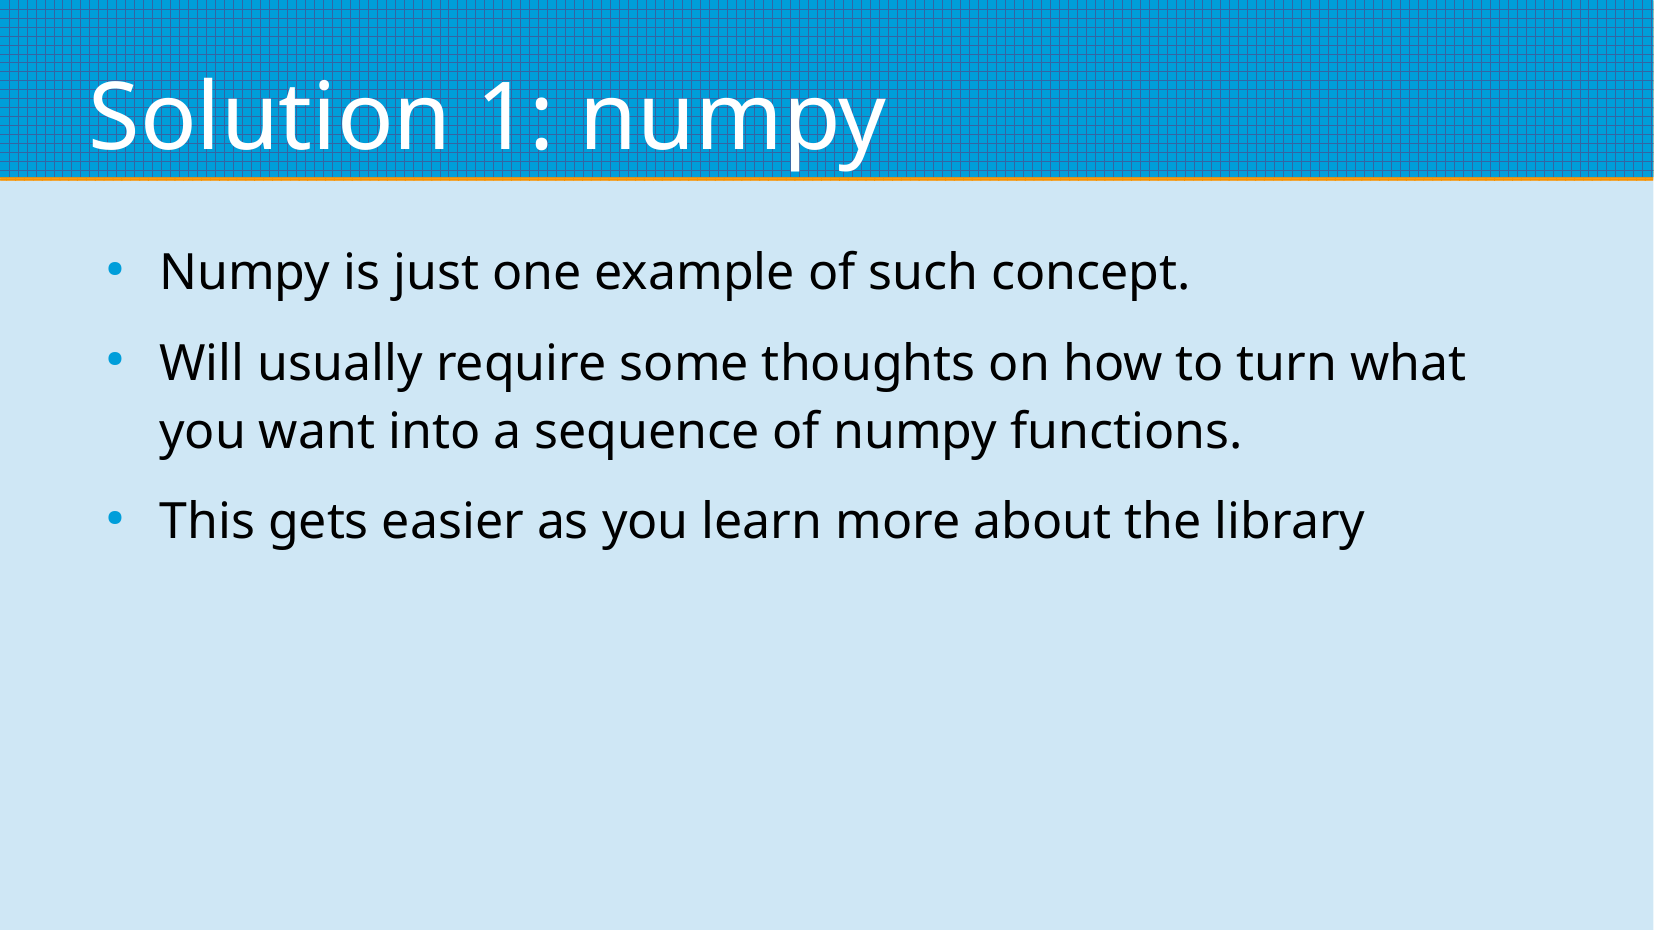

# Solution 1: numpy
Numpy is just one example of such concept.
Will usually require some thoughts on how to turn what you want into a sequence of numpy functions.
This gets easier as you learn more about the library